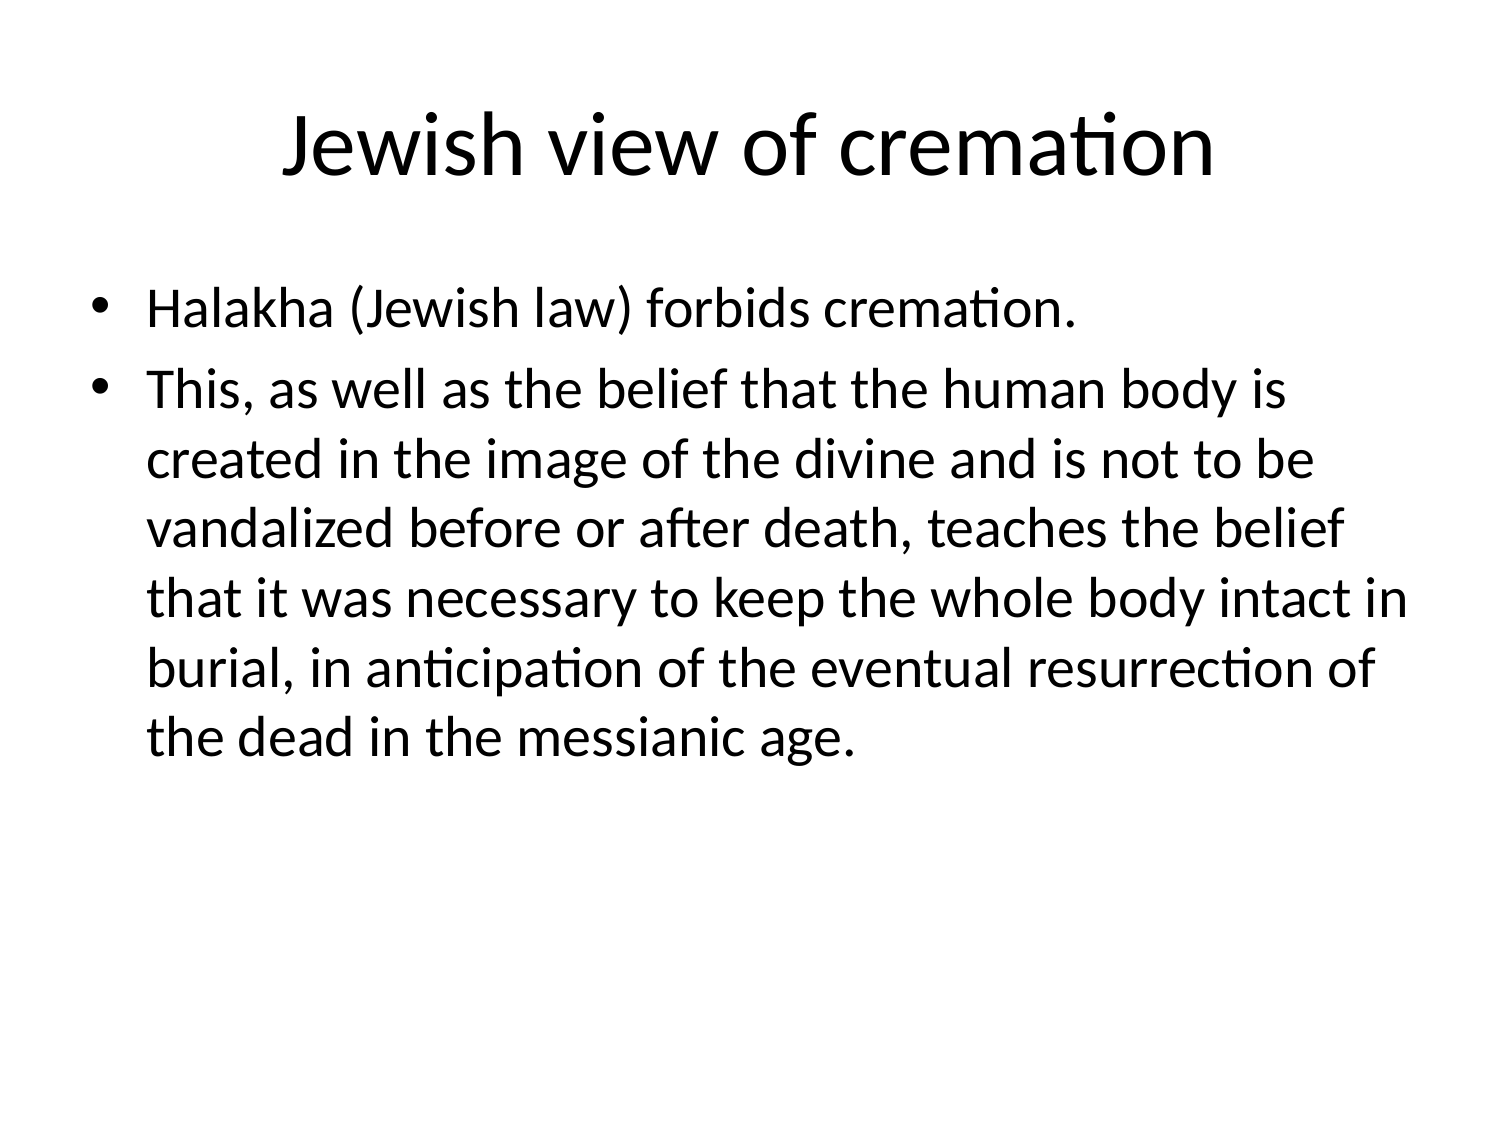

# Jewish view of cremation
Halakha (Jewish law) forbids cremation.
This, as well as the belief that the human body is created in the image of the divine and is not to be vandalized before or after death, teaches the belief that it was necessary to keep the whole body intact in burial, in anticipation of the eventual resurrection of the dead in the messianic age.